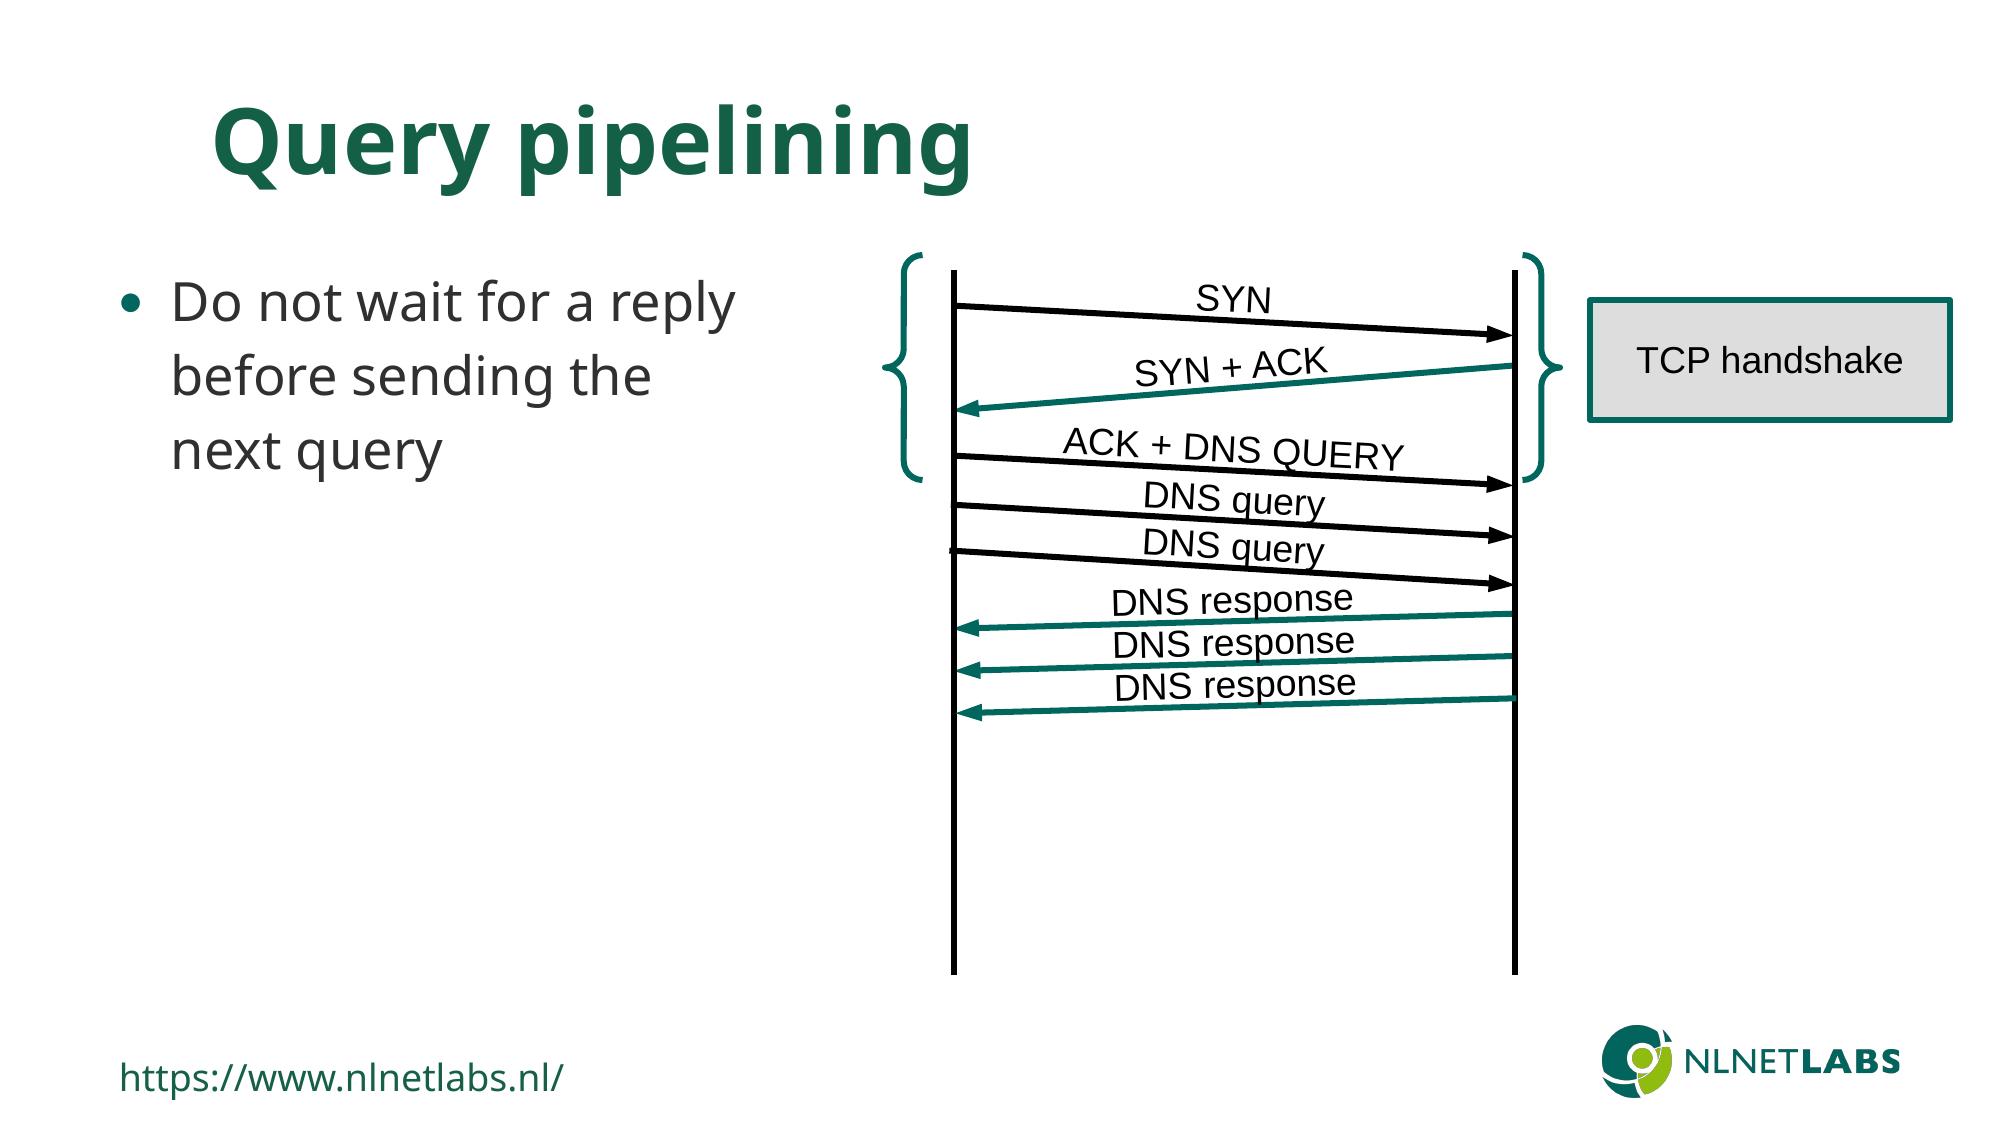

# Query pipelining
Do not wait for a reply before sending the next query
TCP handshake
SYN
SYN + ACK
ACK + DNS QUERY
DNS query
DNS query
DNS response
DNS response
DNS response